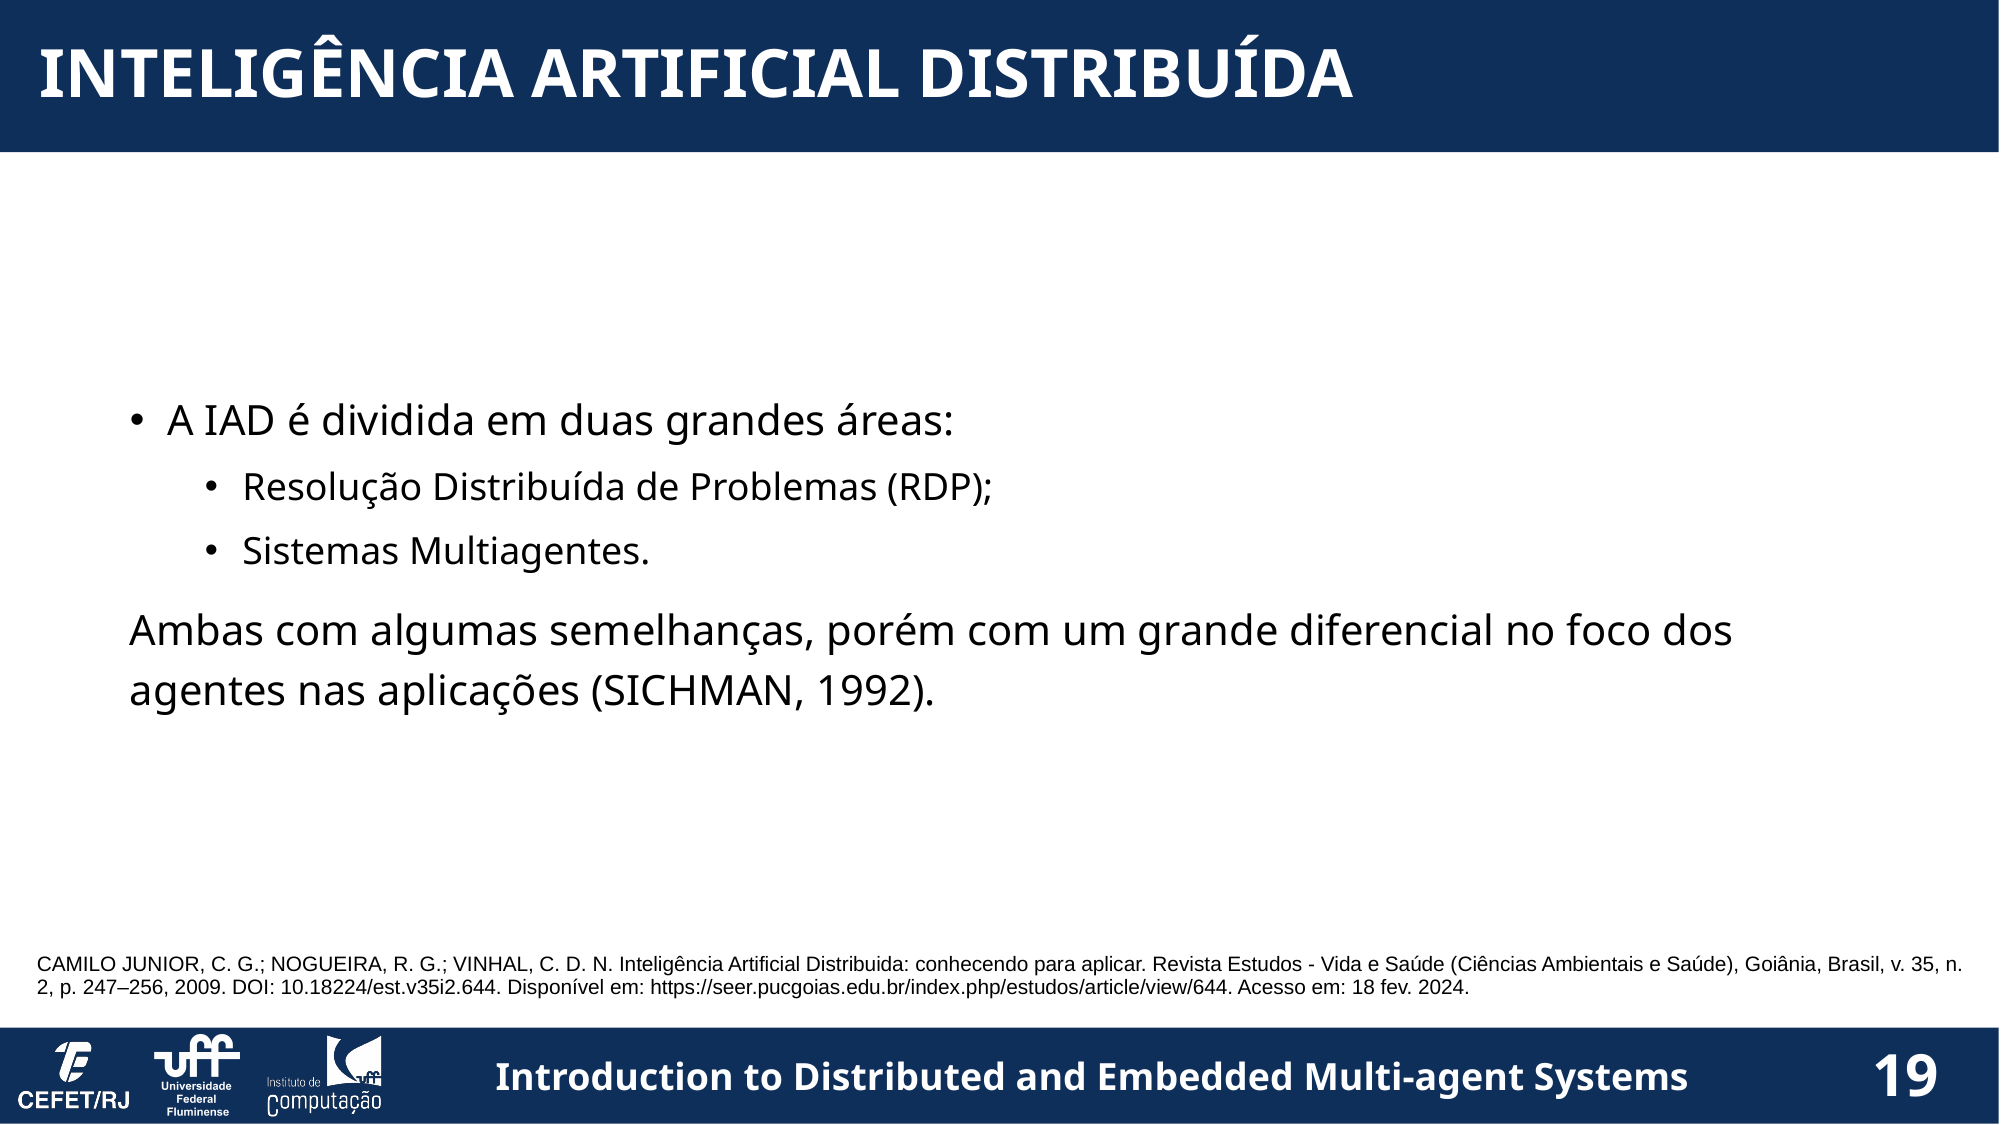

INTELIGÊNCIA ARTIFICIAL DISTRIBUÍDA
# A IAD é dividida em duas grandes áreas:
Resolução Distribuída de Problemas (RDP);
Sistemas Multiagentes.
Ambas com algumas semelhanças, porém com um grande diferencial no foco dos agentes nas aplicações (SICHMAN, 1992).
CAMILO JUNIOR, C. G.; NOGUEIRA, R. G.; VINHAL, C. D. N. Inteligência Artificial Distribuida: conhecendo para aplicar. Revista Estudos - Vida e Saúde (Ciências Ambientais e Saúde), Goiânia, Brasil, v. 35, n. 2, p. 247–256, 2009. DOI: 10.18224/est.v35i2.644. Disponível em: https://seer.pucgoias.edu.br/index.php/estudos/article/view/644. Acesso em: 18 fev. 2024.